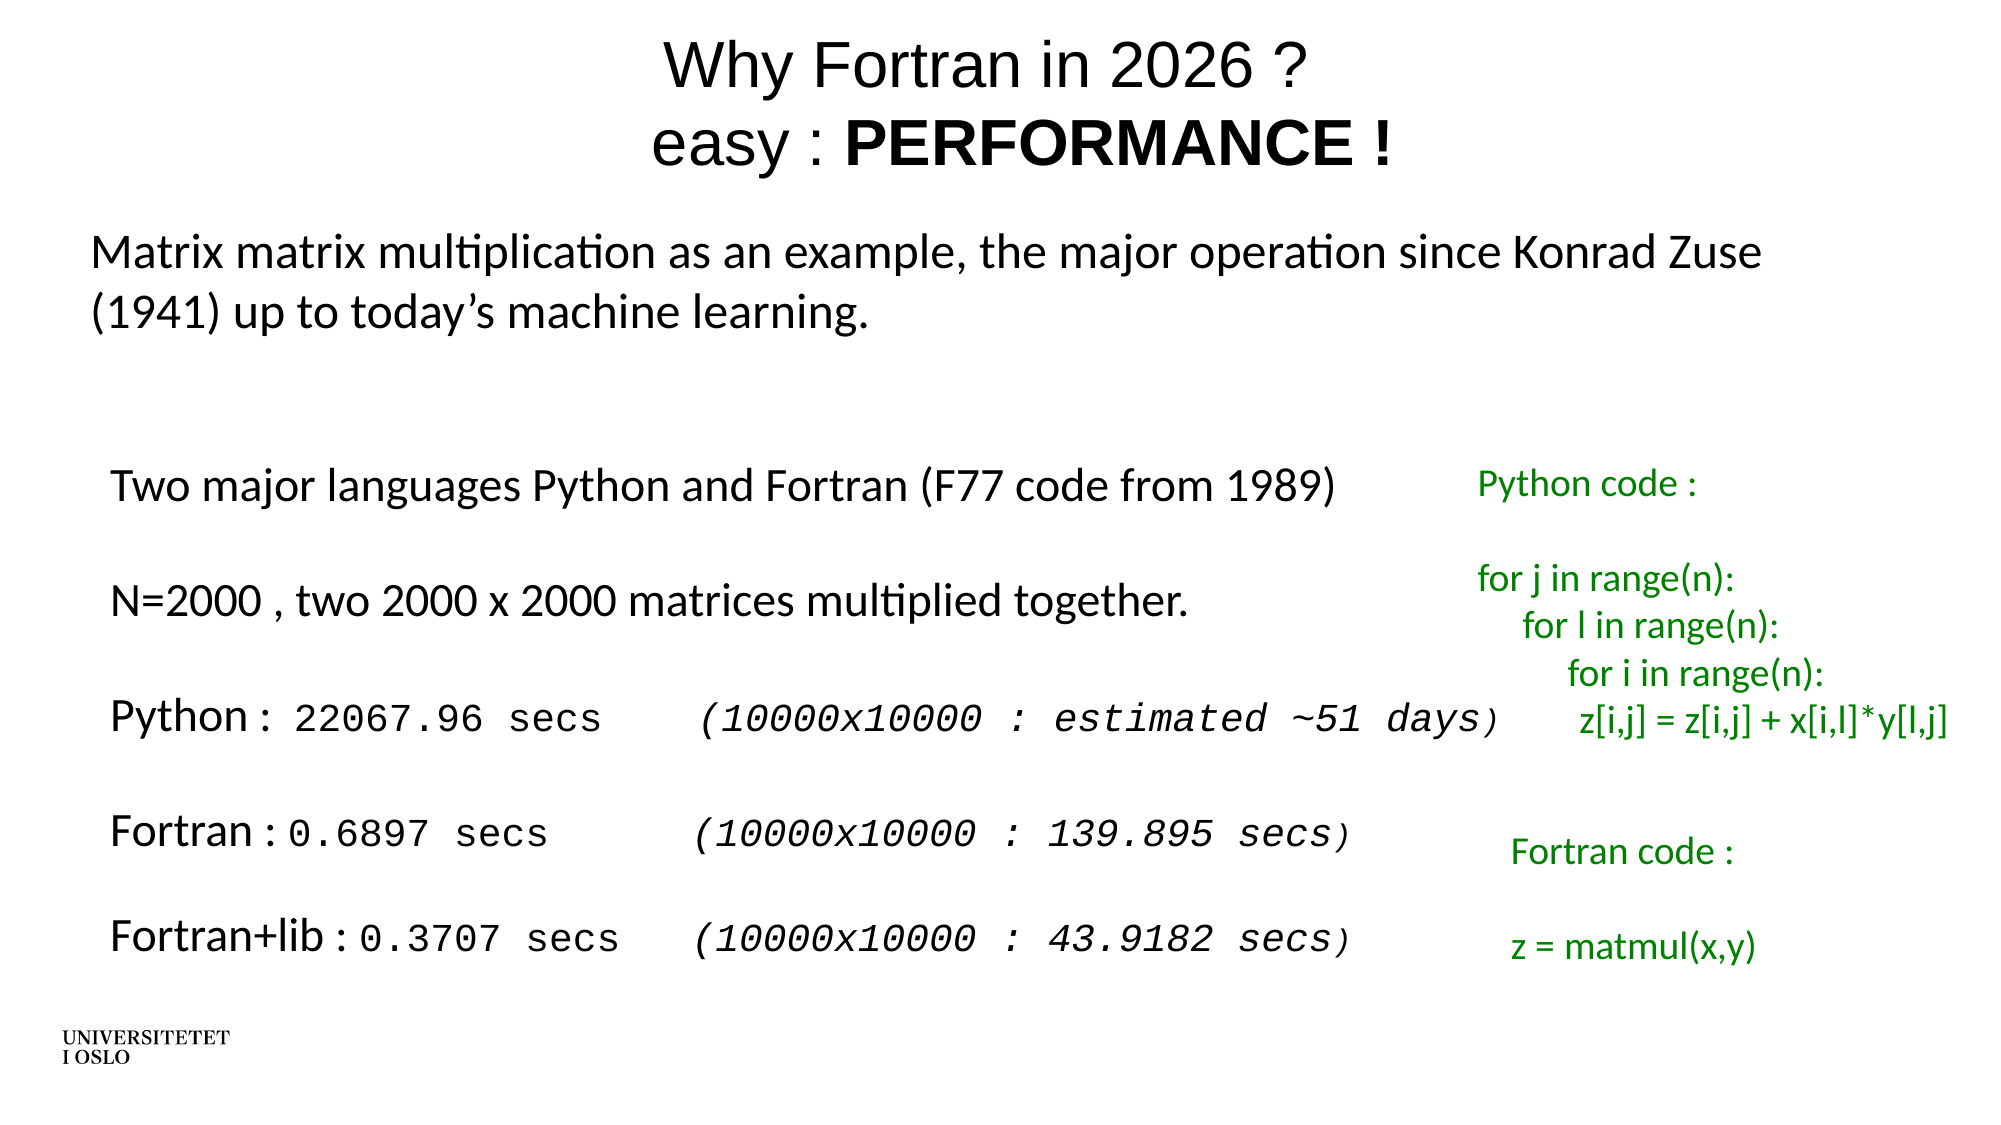

# Why Fortran in 2026 ? easy : PERFORMANCE !
Matrix matrix multiplication as an example, the major operation since Konrad Zuse (1941) up to today’s machine learning.
Two major languages Python and Fortran (F77 code from 1989)
N=2000 , two 2000 x 2000 matrices multiplied together.
Python : 22067.96 secs (10000x10000 : estimated ~51 days)
Fortran : 0.6897 secs (10000x10000 : 139.895 secs)
Fortran+lib : 0.3707 secs (10000x10000 : 43.9182 secs)
Python code :
for j in range(n):
 for l in range(n):
 for i in range(n):
 	 z[i,j] = z[i,j] + x[i,l]*y[l,j]
Fortran code :
z = matmul(x,y)